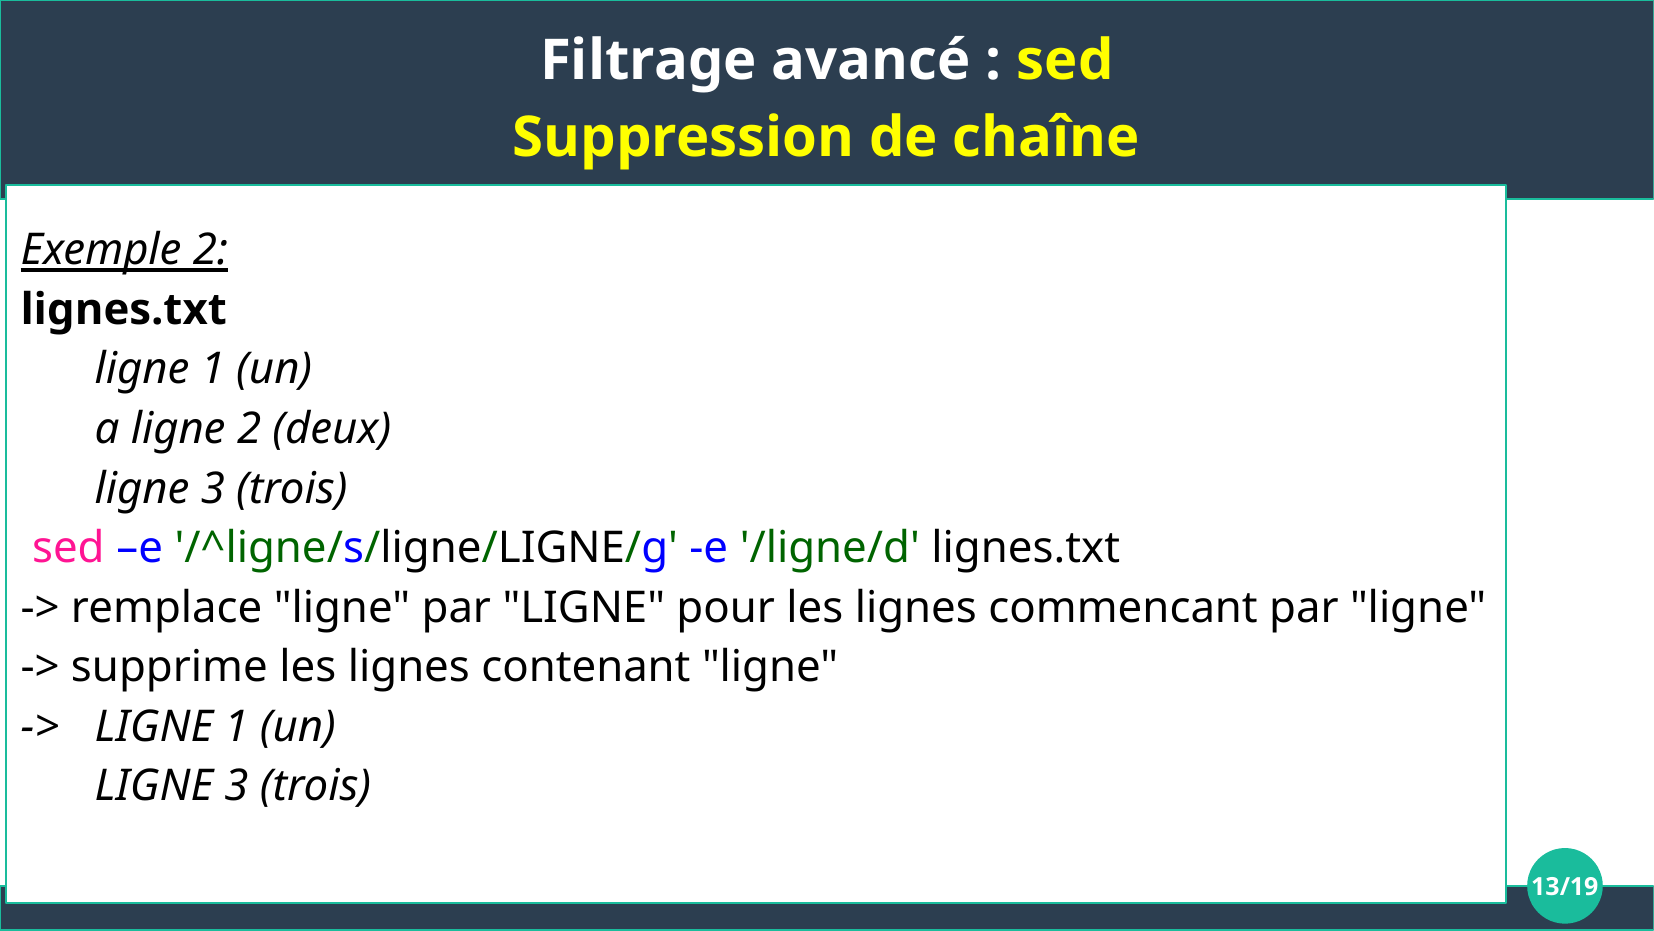

# Filtrage avancé : sed Suppression de chaîne
Exemple 2:
lignes.txt
	ligne 1 (un)
	a ligne 2 (deux)
	ligne 3 (trois)
 sed –e '/^ligne/s/ligne/LIGNE/g' -e '/ligne/d' lignes.txt
-> remplace "ligne" par "LIGNE" pour les lignes commencant par "ligne"
-> supprime les lignes contenant "ligne"
->	LIGNE 1 (un)
	LIGNE 3 (trois)
13